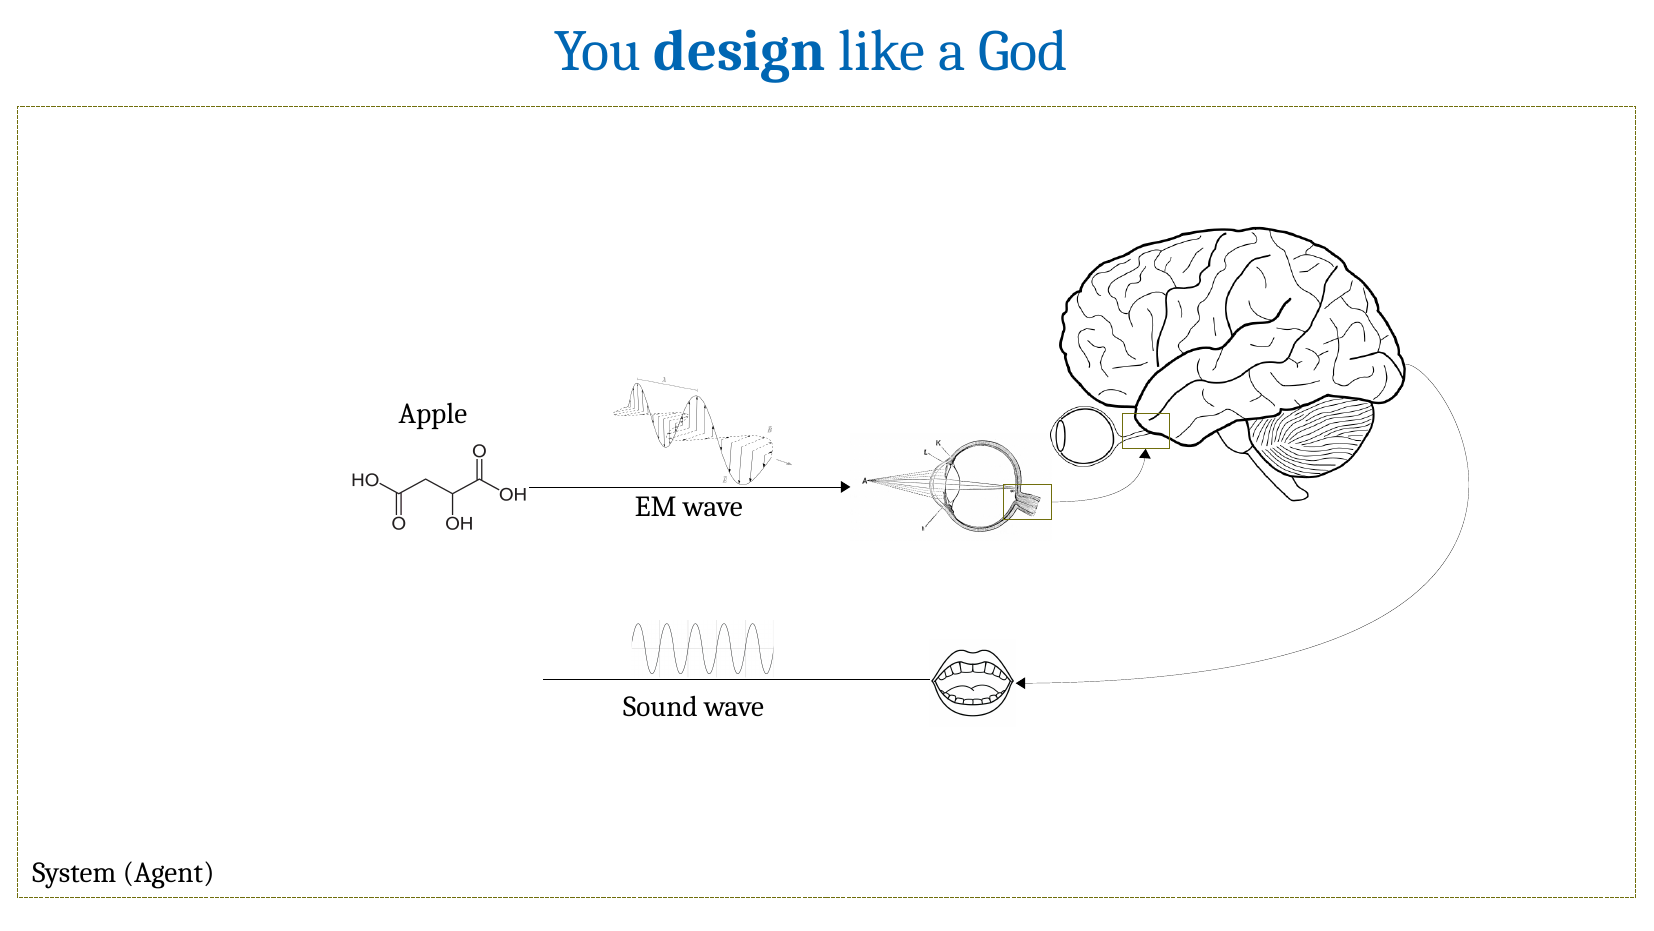

You design like a God
System (Agent)
Apple
EM wave
Sound wave